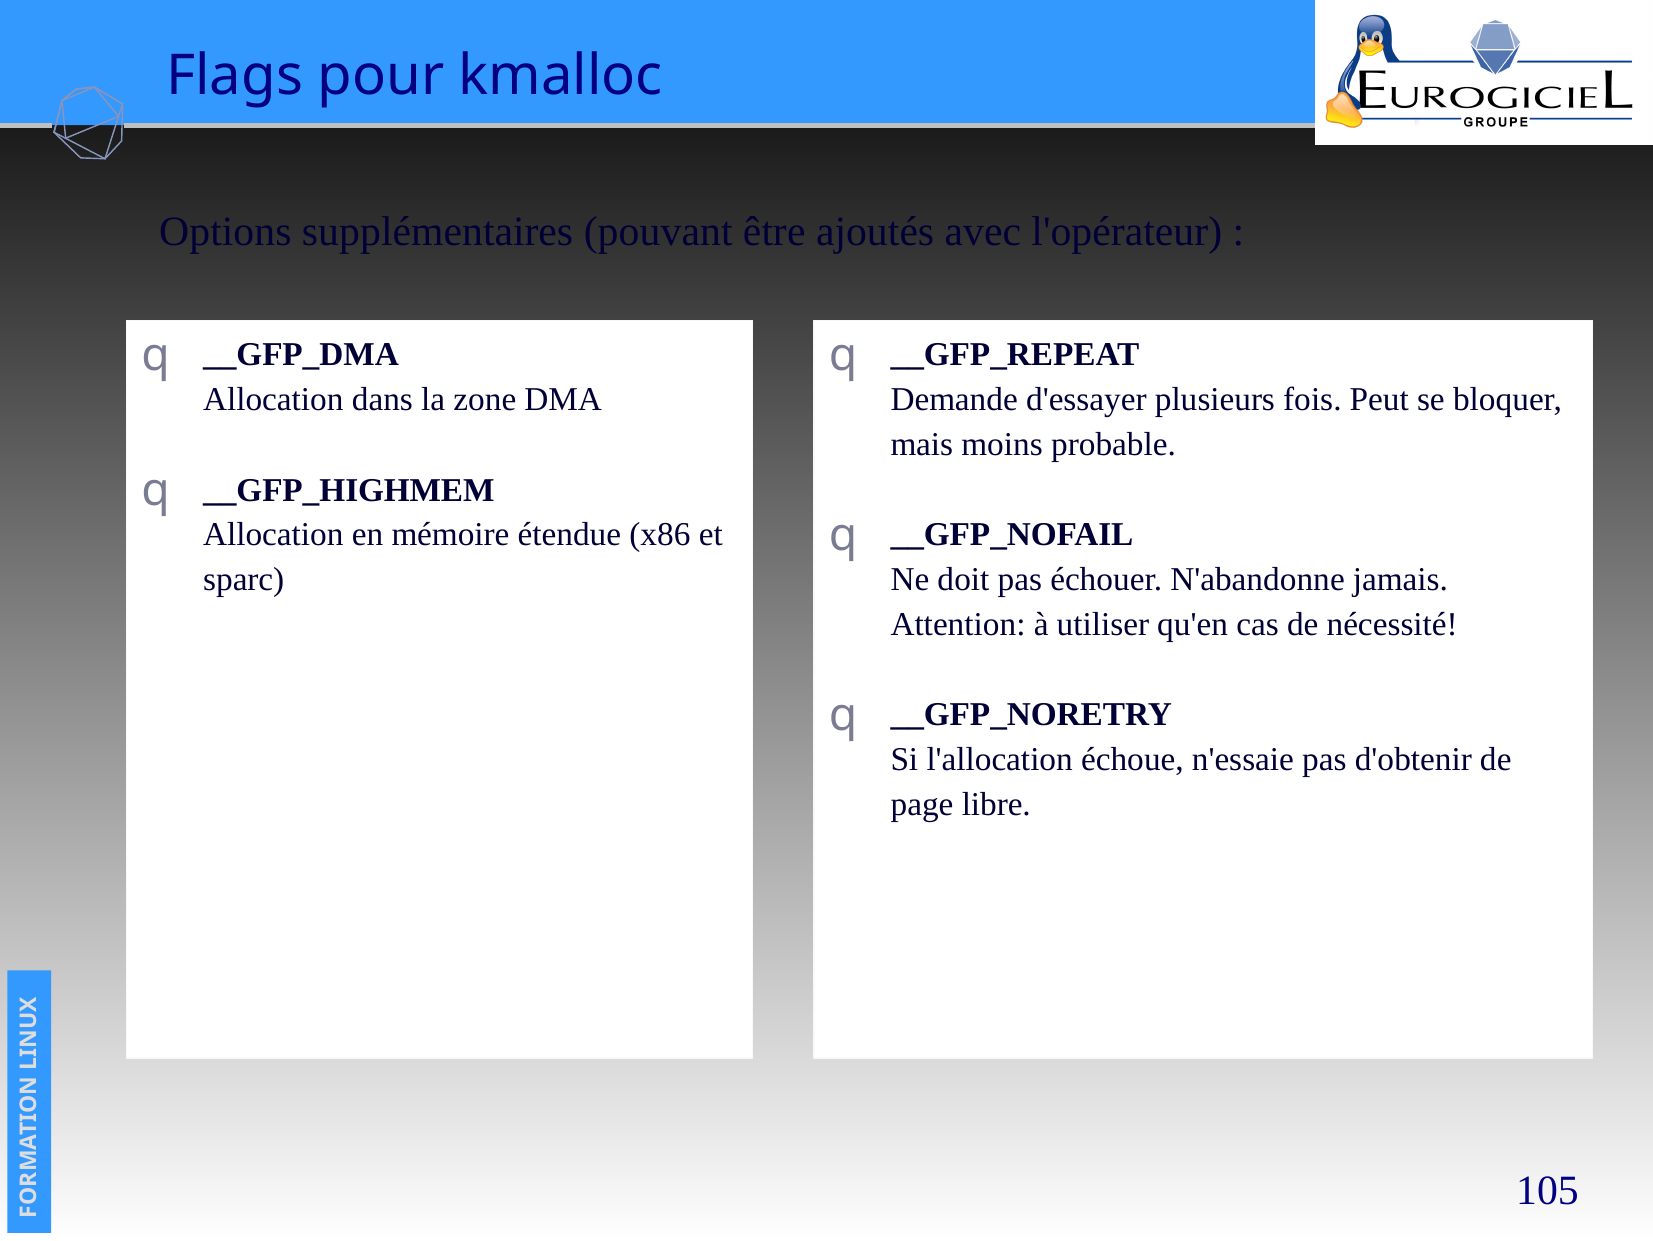

# Flags pour kmalloc
Options supplémentaires (pouvant être ajoutés avec l'opérateur) :
__GFP_DMA
Allocation dans la zone DMA
__GFP_HIGHMEM
Allocation en mémoire étendue (x86 et sparc)
__GFP_REPEAT
Demande d'essayer plusieurs fois. Peut se bloquer, mais moins probable.
__GFP_NOFAIL
Ne doit pas échouer. N'abandonne jamais. Attention: à utiliser qu'en cas de nécessité!
__GFP_NORETRY
Si l'allocation échoue, n'essaie pas d'obtenir de page libre.